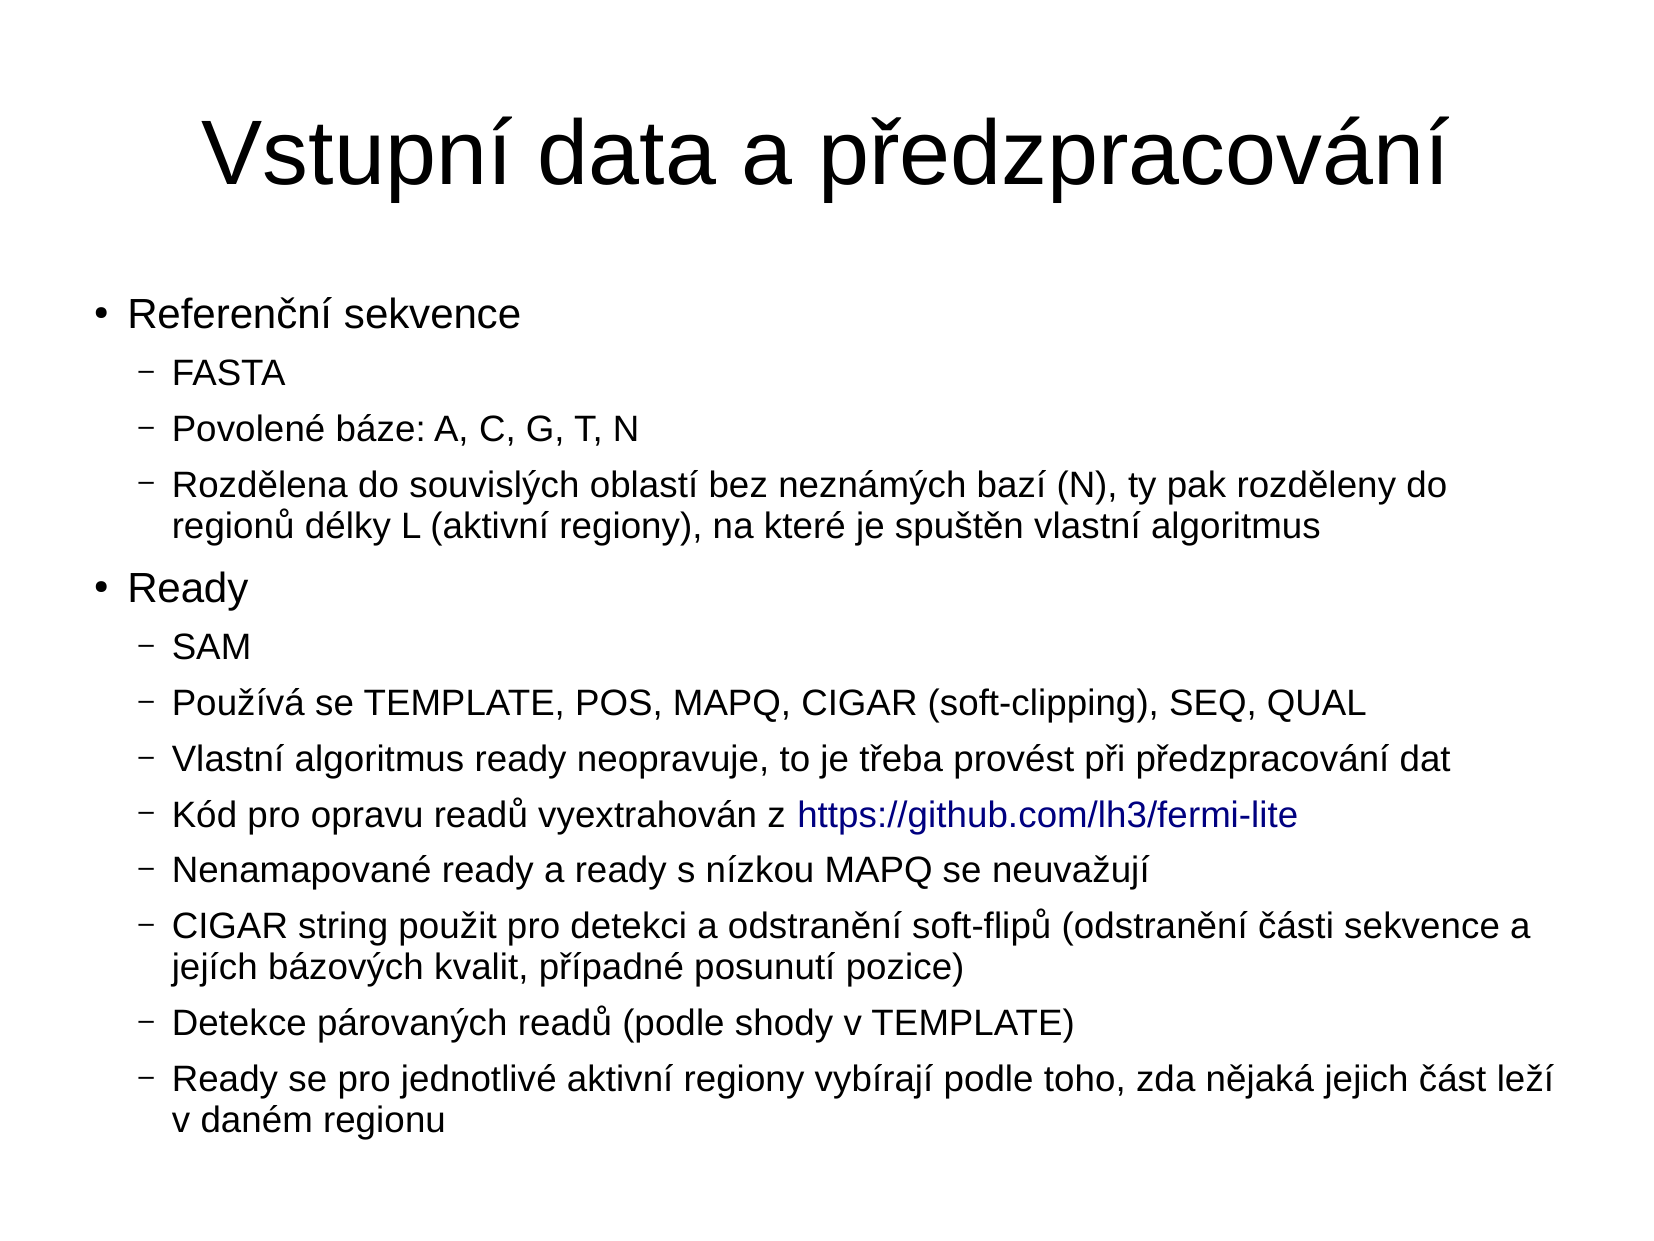

# Vstupní data a předzpracování
Referenční sekvence
FASTA
Povolené báze: A, C, G, T, N
Rozdělena do souvislých oblastí bez neznámých bazí (N), ty pak rozděleny do regionů délky L (aktivní regiony), na které je spuštěn vlastní algoritmus
Ready
SAM
Používá se TEMPLATE, POS, MAPQ, CIGAR (soft-clipping), SEQ, QUAL
Vlastní algoritmus ready neopravuje, to je třeba provést při předzpracování dat
Kód pro opravu readů vyextrahován z https://github.com/lh3/fermi-lite
Nenamapované ready a ready s nízkou MAPQ se neuvažují
CIGAR string použit pro detekci a odstranění soft-flipů (odstranění části sekvence a jejích bázových kvalit, případné posunutí pozice)
Detekce párovaných readů (podle shody v TEMPLATE)
Ready se pro jednotlivé aktivní regiony vybírají podle toho, zda nějaká jejich část leží v daném regionu